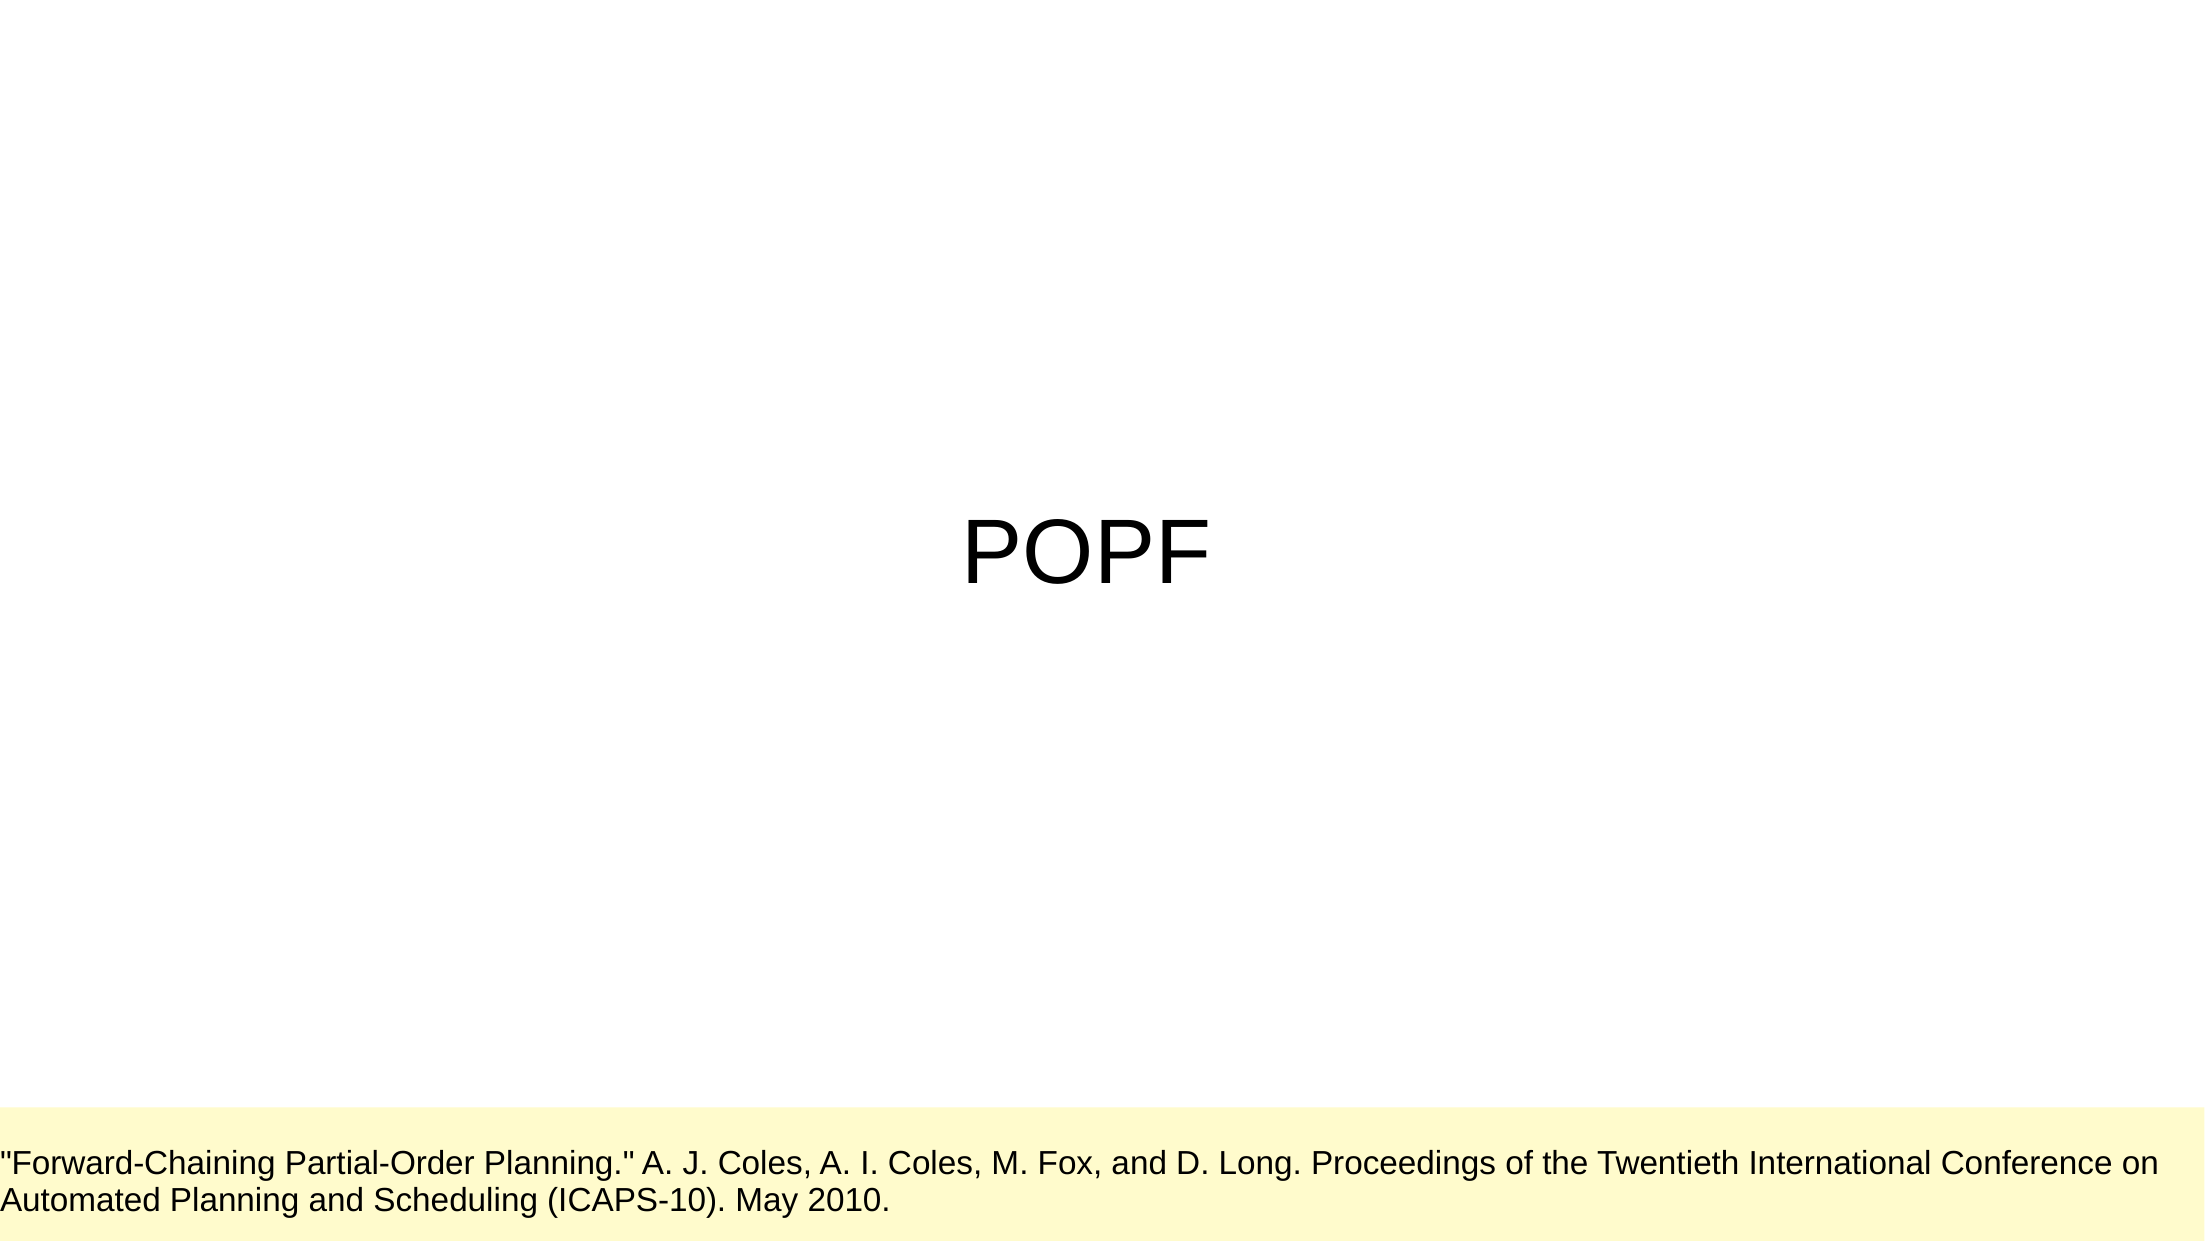

# POPF
"Forward-Chaining Partial-Order Planning." A. J. Coles, A. I. Coles, M. Fox, and D. Long. Proceedings of the Twentieth International Conference on Automated Planning and Scheduling (ICAPS-10). May 2010.